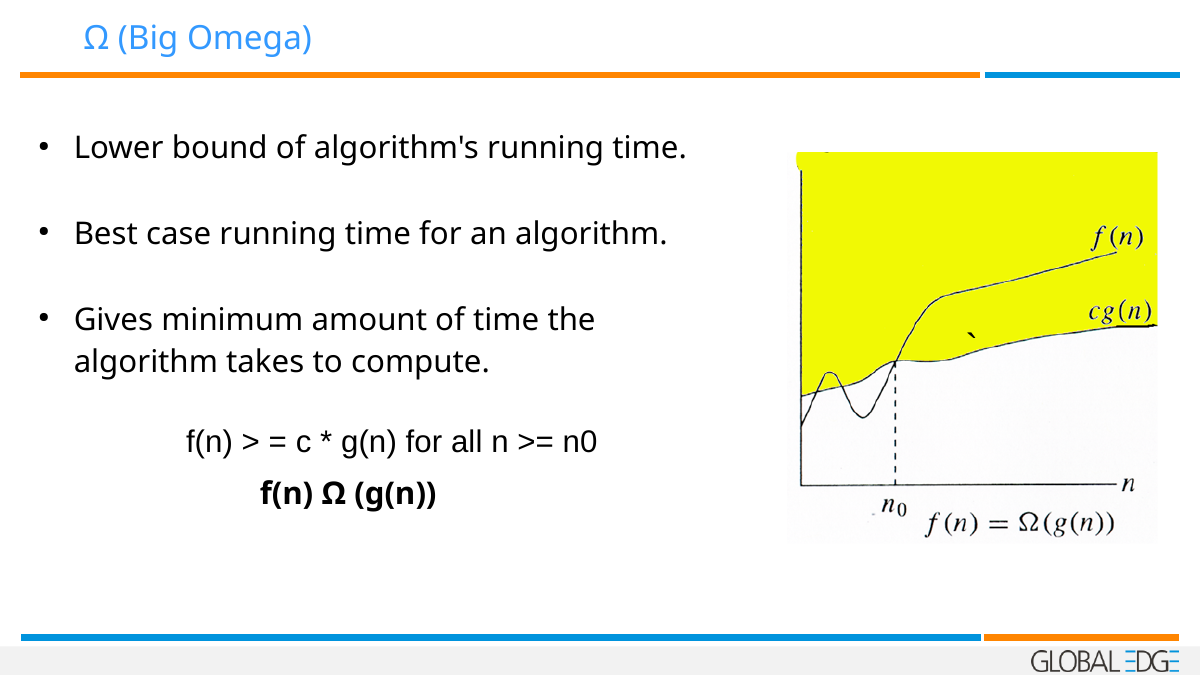

# Ω (Big Omega)
Lower bound of algorithm's running time.
Best case running time for an algorithm.
Gives minimum amount of time the algorithm takes to compute.
		f(n) > = c * g(n) for all n >= n0
			f(n) Ω (g(n))